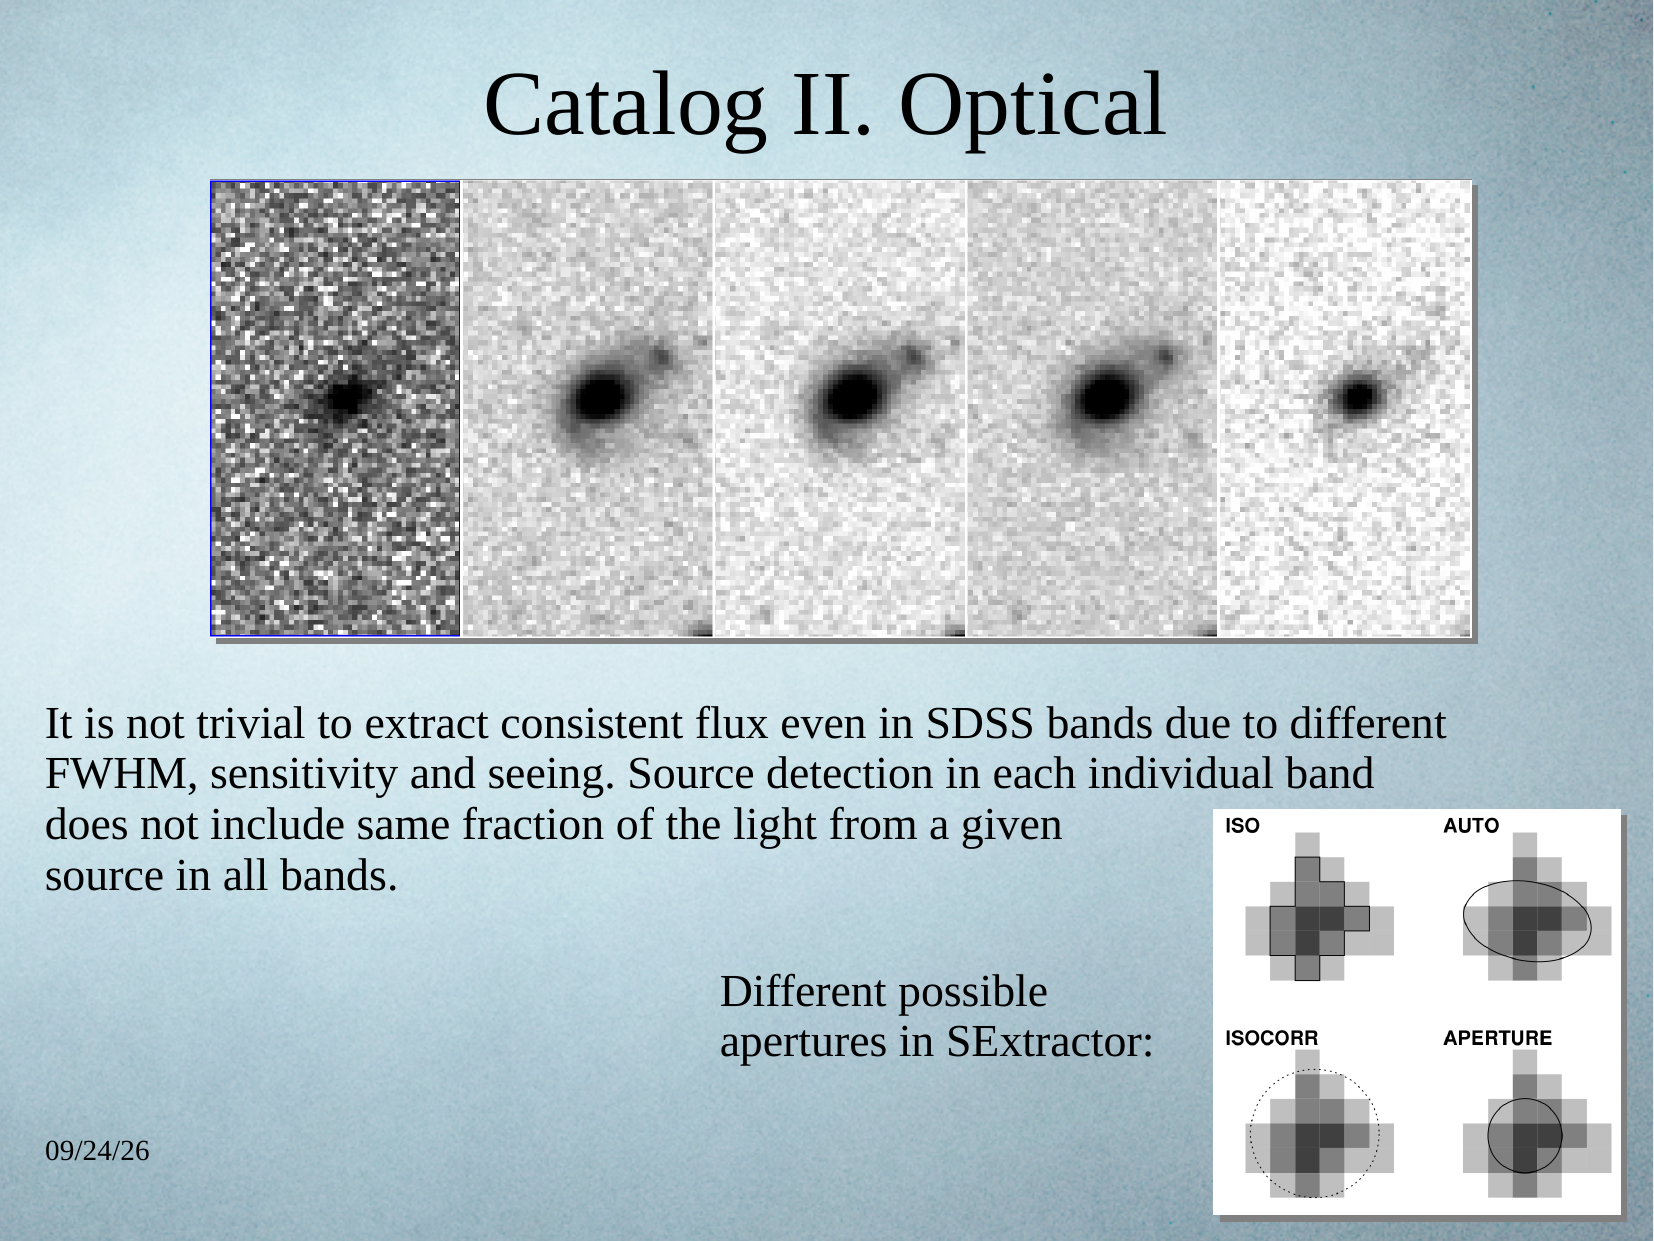

# Catalog II. Optical
It is not trivial to extract consistent flux even in SDSS bands due to different FWHM, sensitivity and seeing. Source detection in each individual band
does not include same fraction of the light from a given
source in all bands.
Different possible apertures in SExtractor:
23